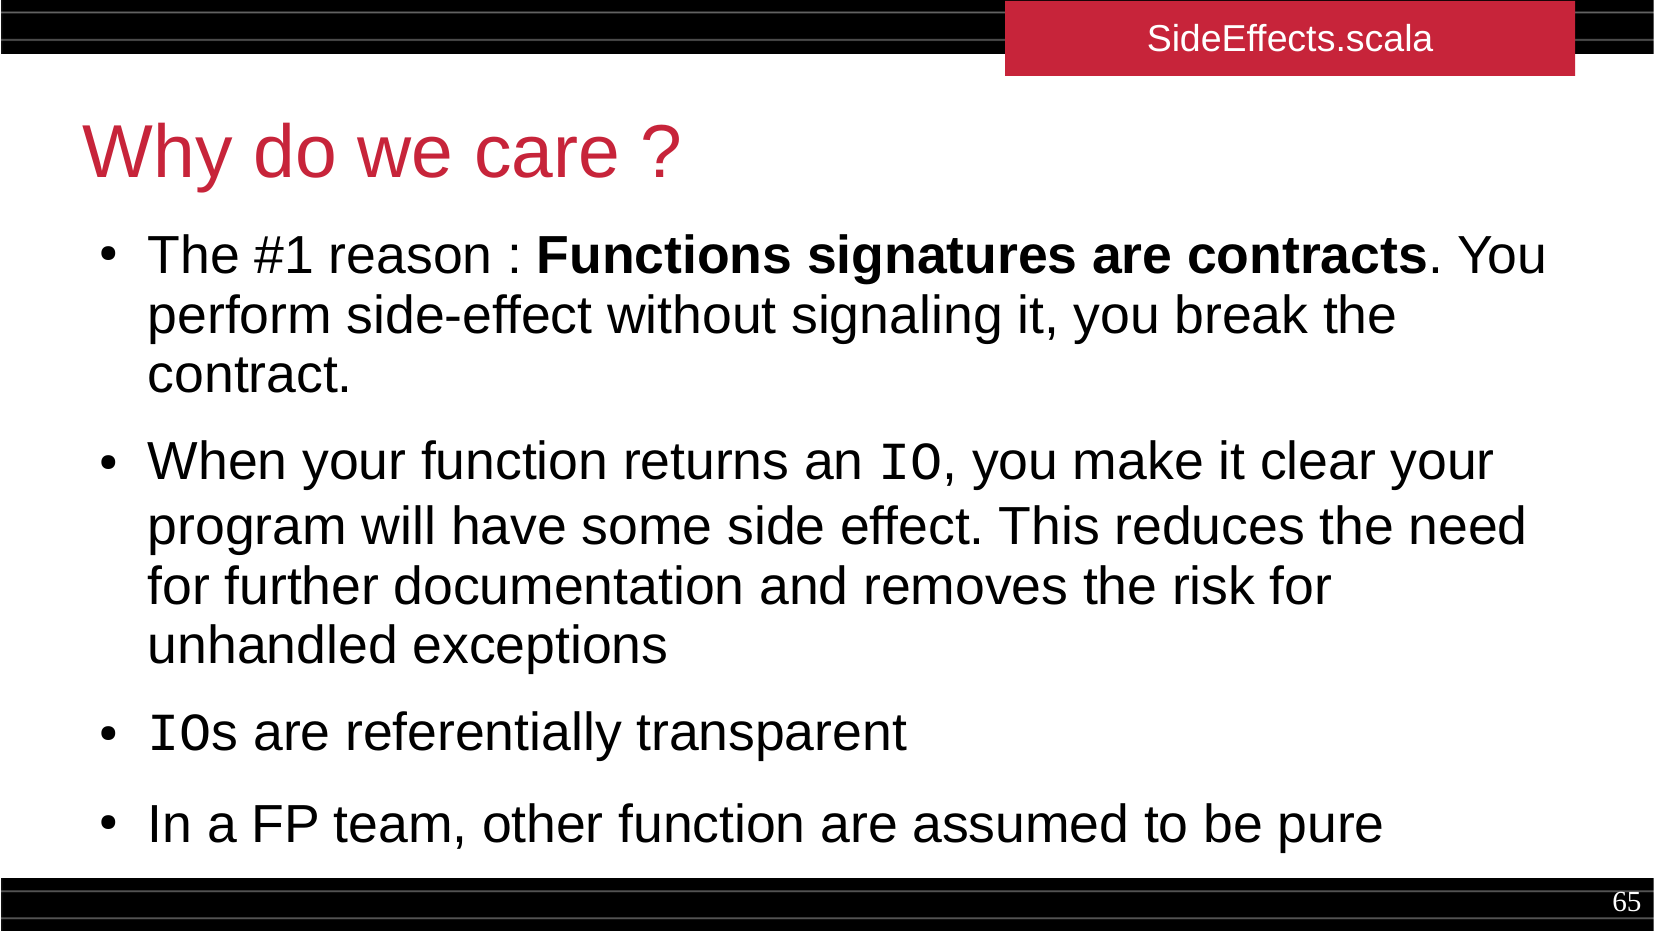

SideEffects.scala
# Why do we care ?
The #1 reason : Functions signatures are contracts. You perform side-effect without signaling it, you break the contract.
When your function returns an IO, you make it clear your program will have some side effect. This reduces the need for further documentation and removes the risk for unhandled exceptions
IOs are referentially transparent
In a FP team, other function are assumed to be pure